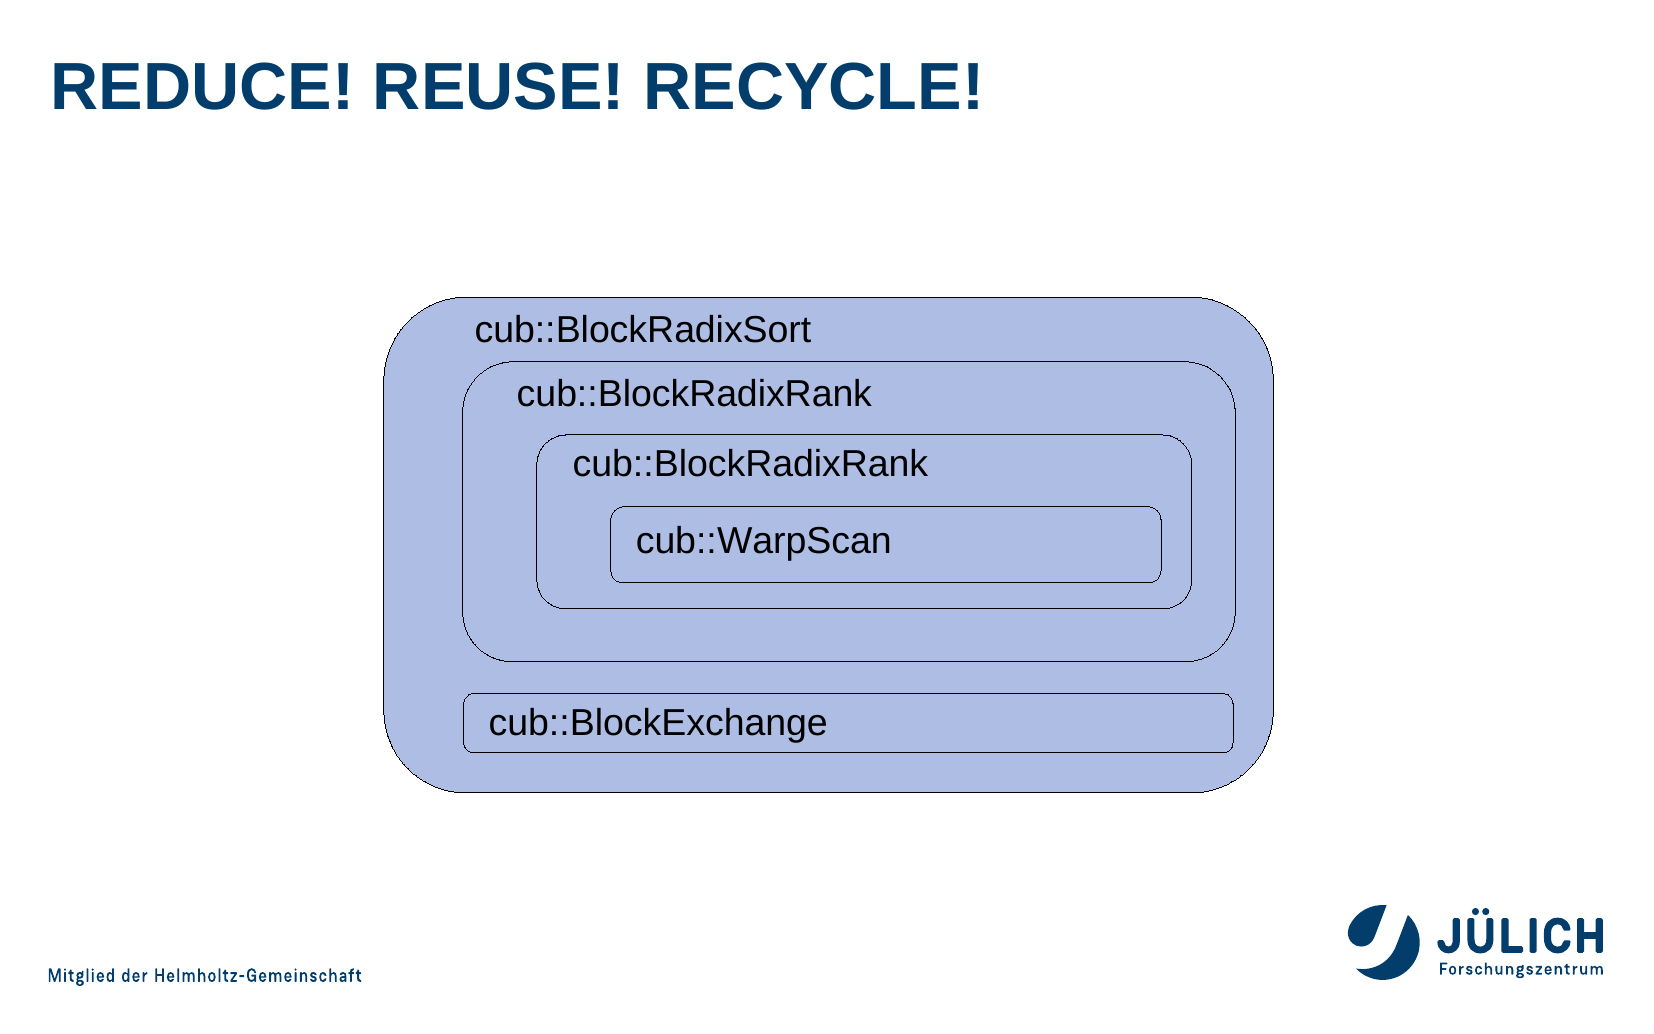

# Reduce! Reuse! Recycle!
cub::BlockRadixSort
cub::BlockRadixRank
cub::BlockRadixRank
cub::WarpScan
cub::BlockExchange